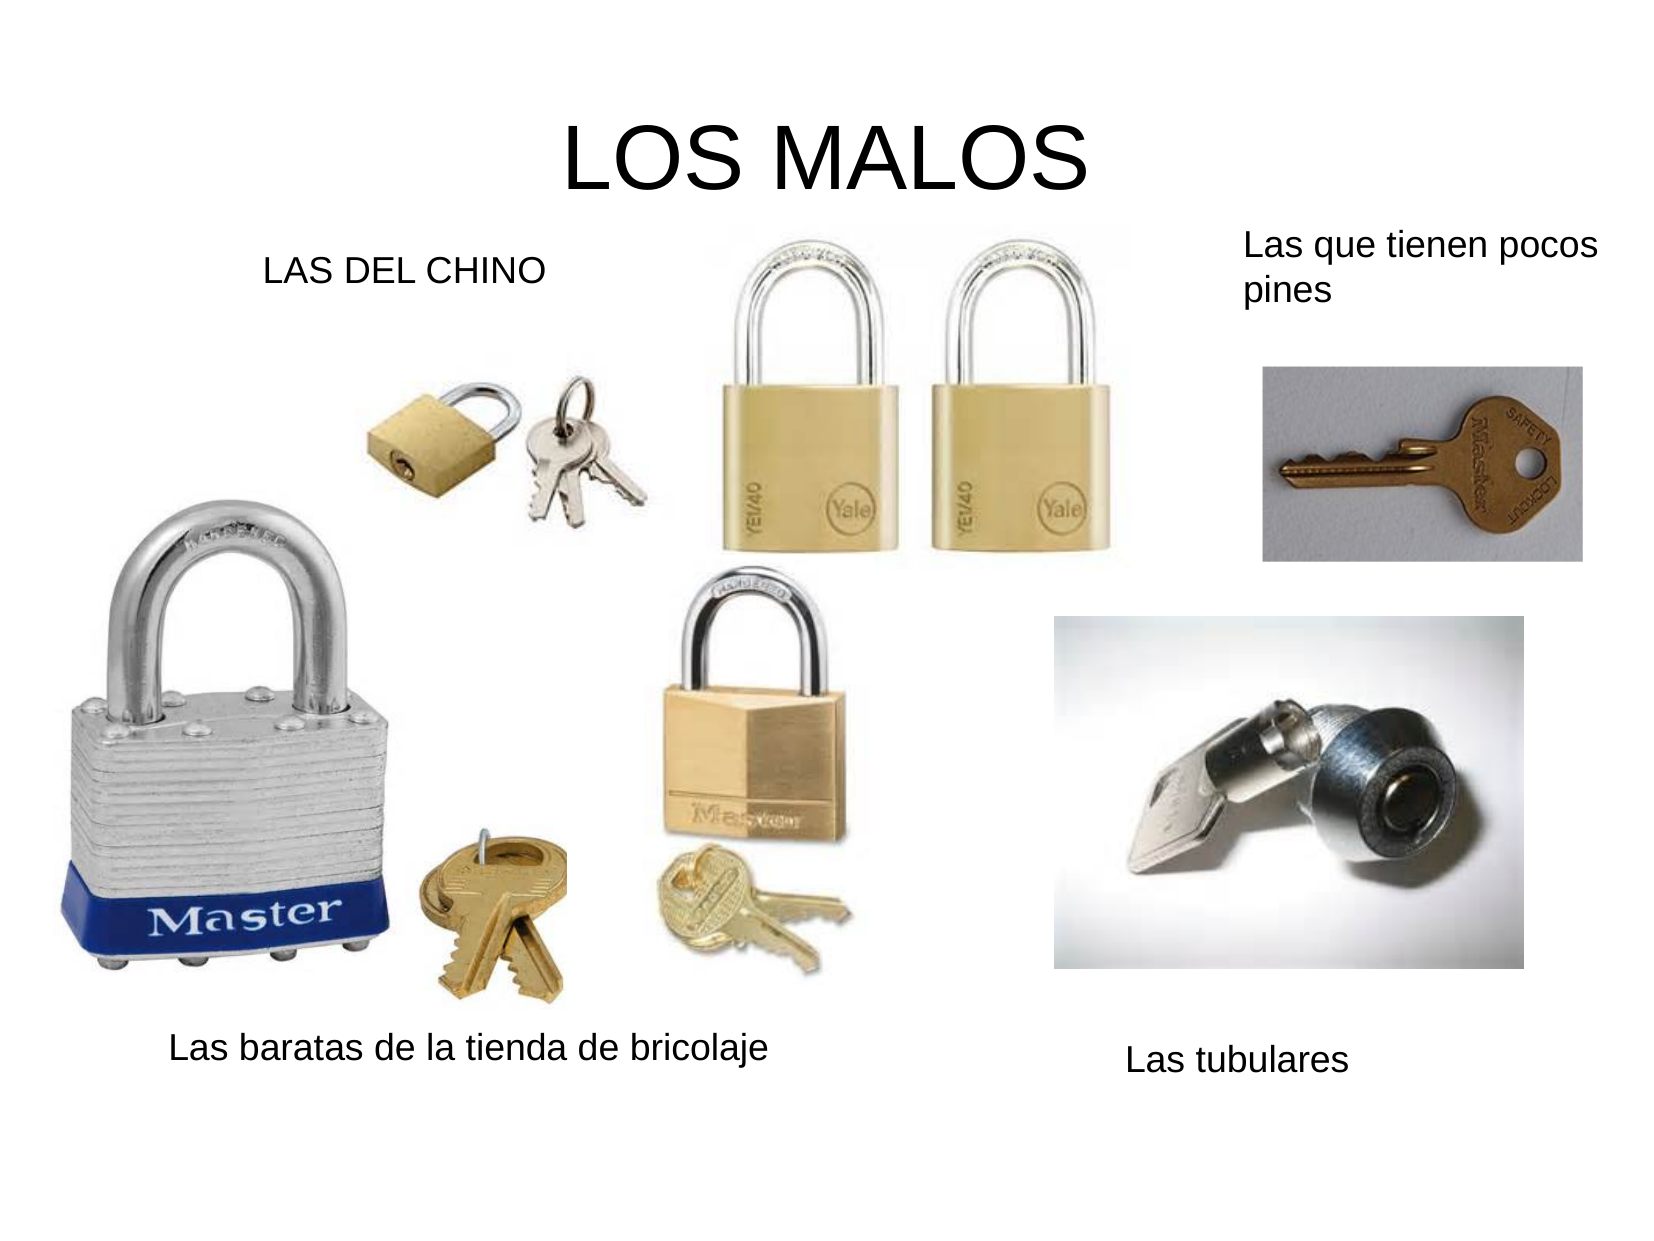

LOS MALOS
Las que tienen pocos pines
LAS DEL CHINO
Las baratas de la tienda de bricolaje
Las tubulares